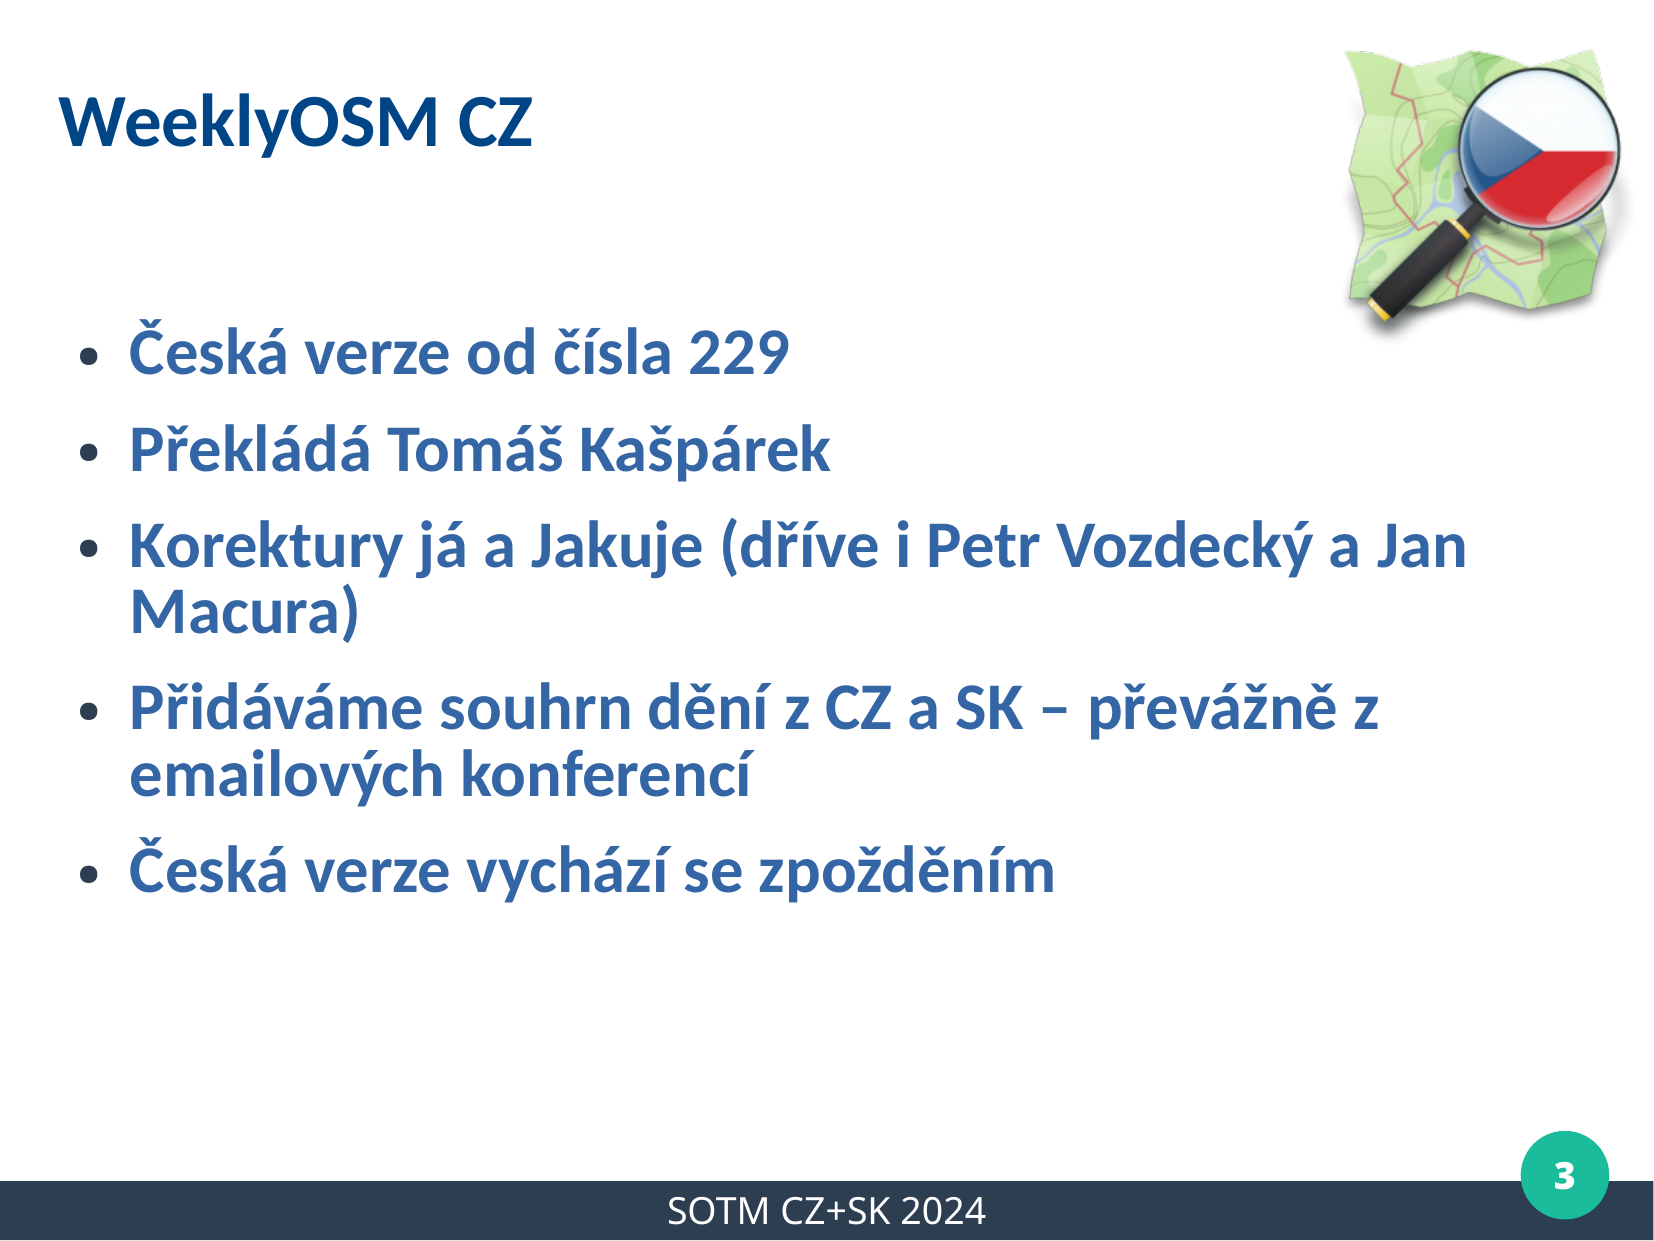

# WeeklyOSM CZ
Česká verze od čísla 229
Překládá Tomáš Kašpárek
Korektury já a Jakuje (dříve i Petr Vozdecký a Jan Macura)
Přidáváme souhrn dění z CZ a SK – převážně z emailových konferencí
Česká verze vychází se zpožděním
3
SOTM CZ+SK 2024